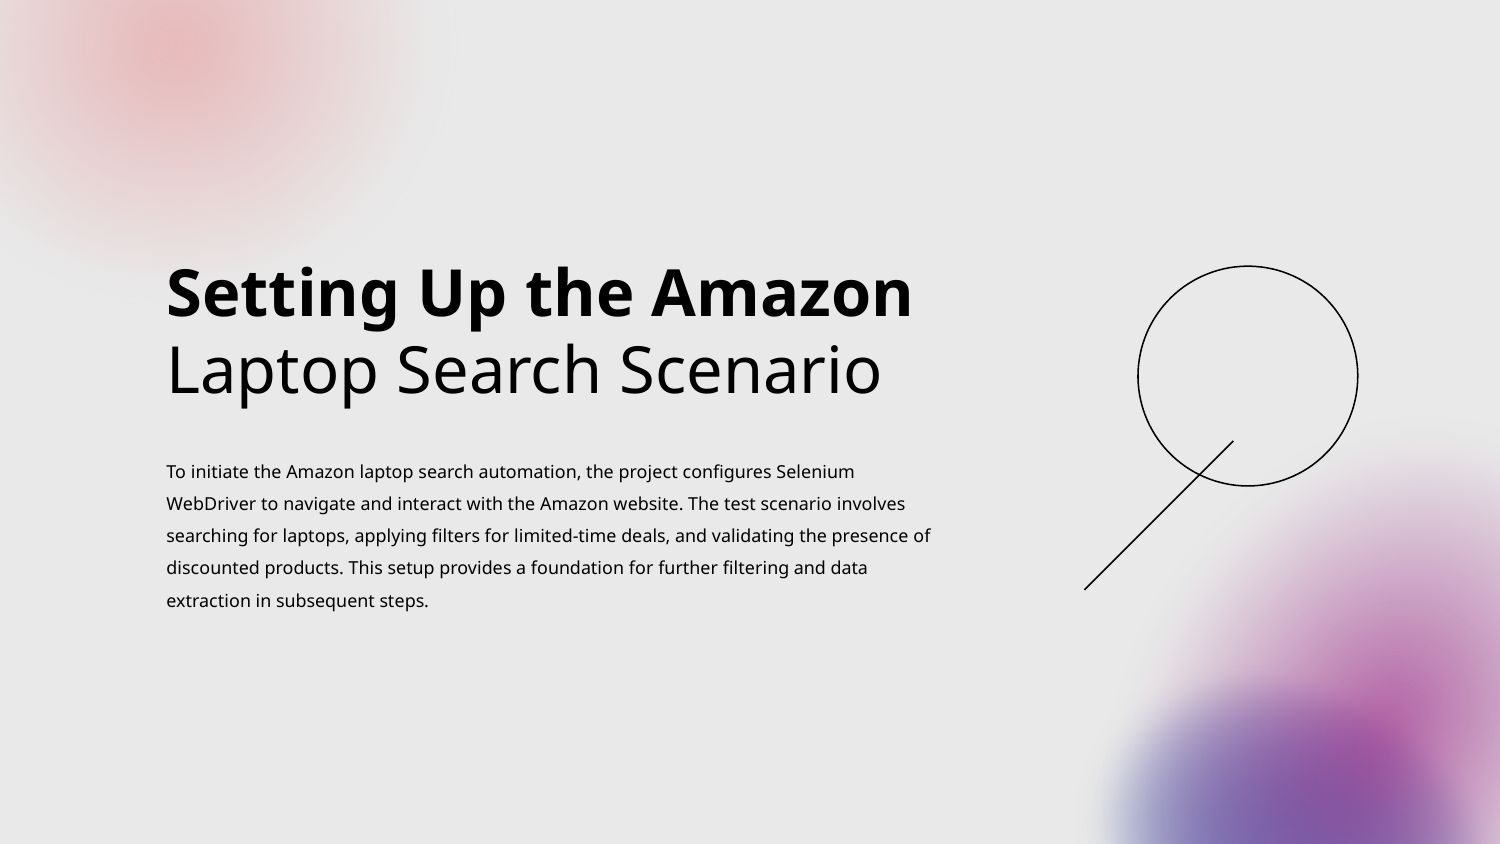

# Setting Up the Amazon Laptop Search Scenario
To initiate the Amazon laptop search automation, the project configures Selenium WebDriver to navigate and interact with the Amazon website. The test scenario involves searching for laptops, applying filters for limited-time deals, and validating the presence of discounted products. This setup provides a foundation for further filtering and data extraction in subsequent steps.